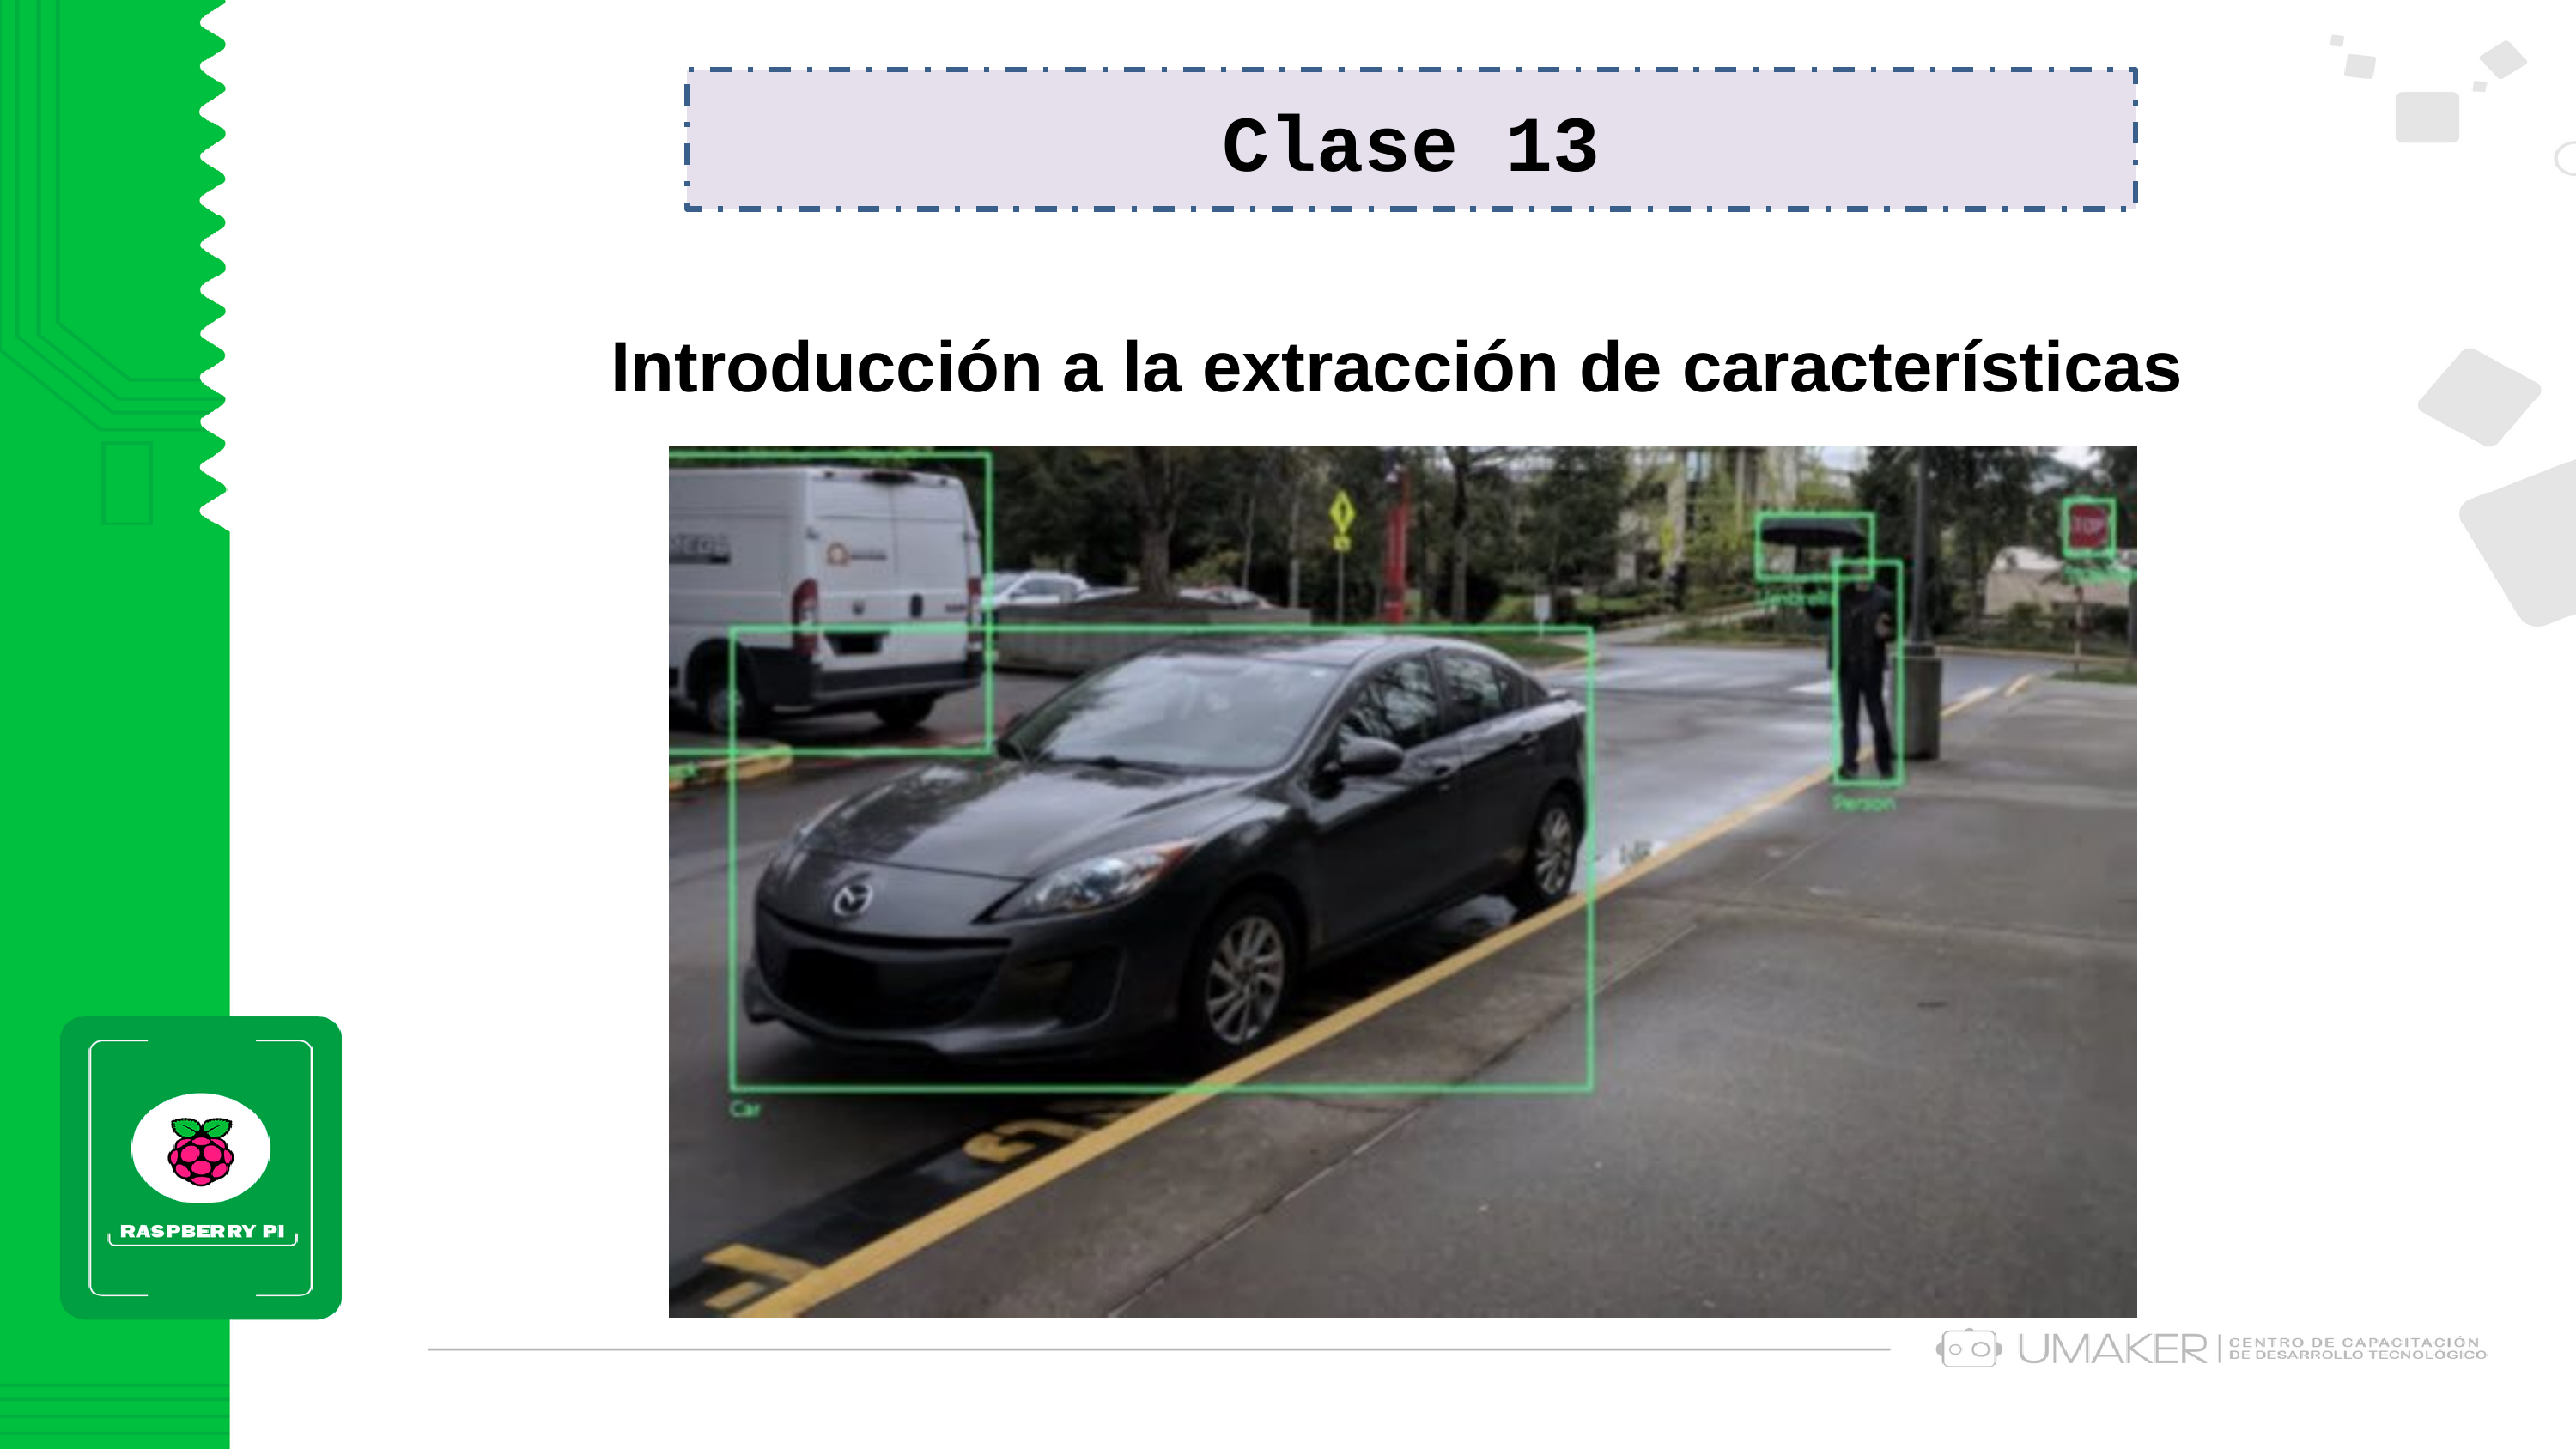

Clase 13
Introducción a la extracción de características